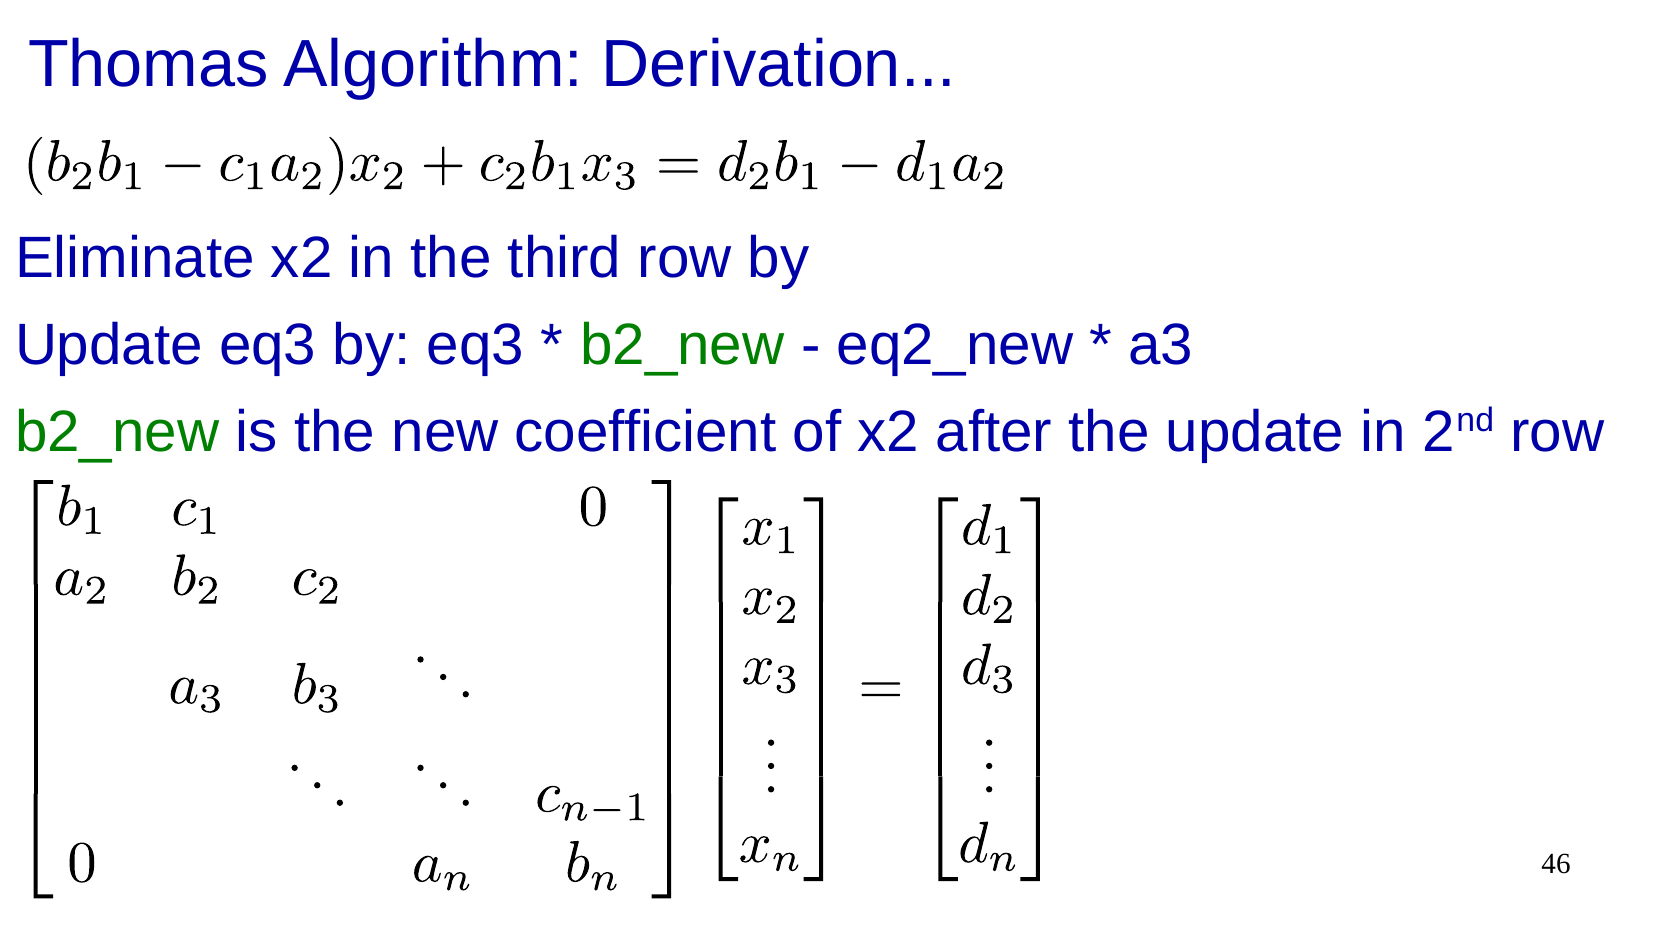

# Thomas Algorithm: Derivation...
Eliminate x2 in the third row by
Update eq3 by: eq3 * b2_new - eq2_new * a3
b2_new is the new coefficient of x2 after the update in 2nd row
46